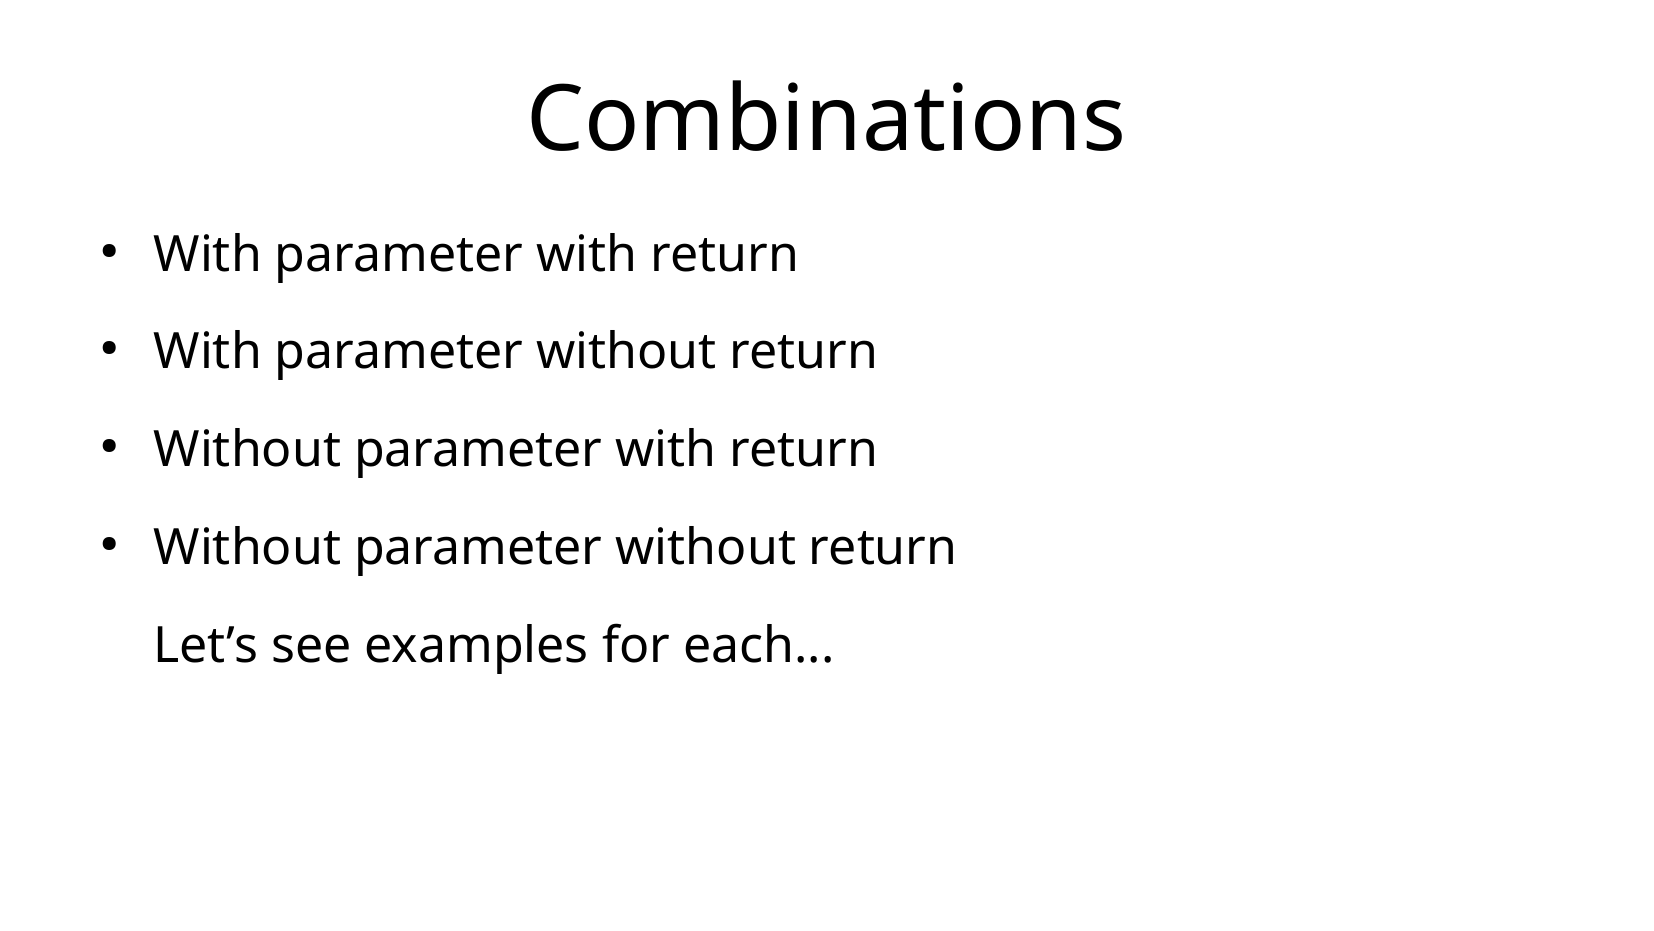

# Combinations
With parameter with return
With parameter without return
Without parameter with return
Without parameter without return
Let’s see examples for each...